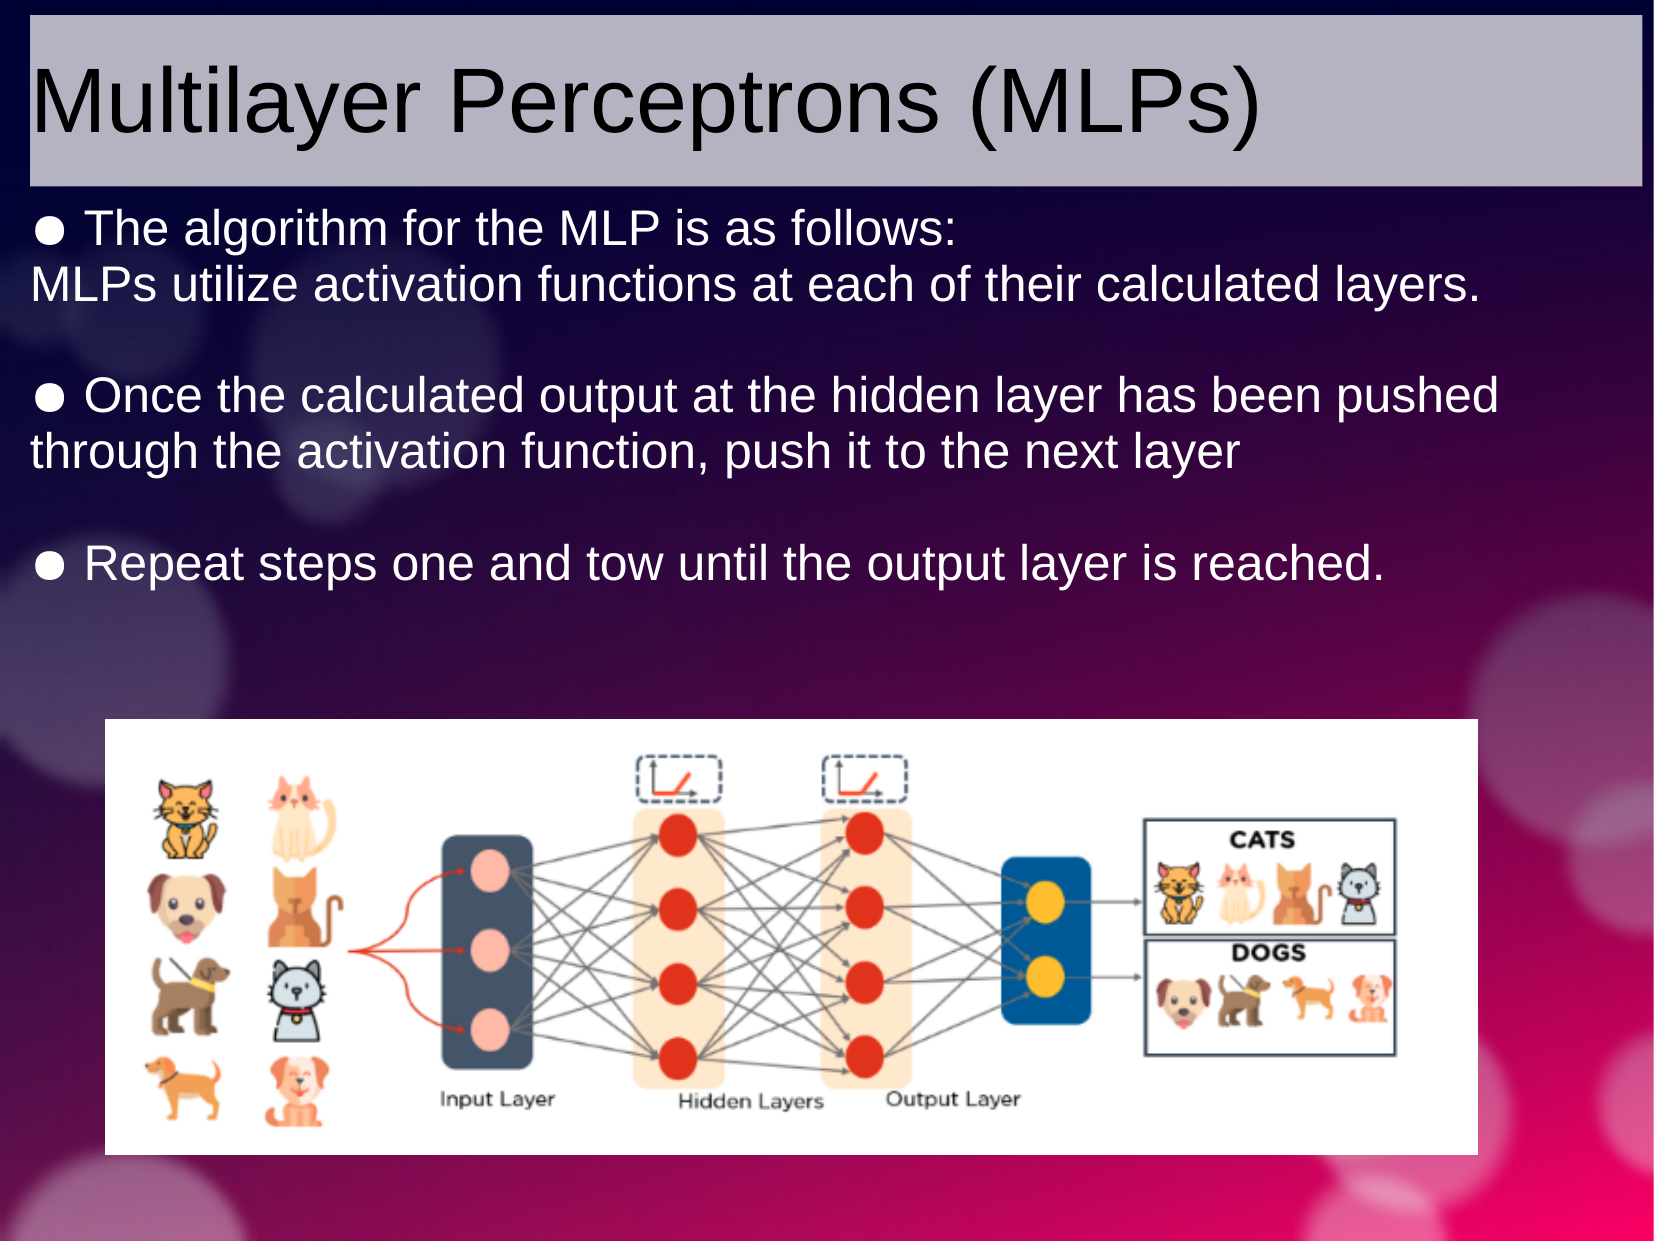

# Multilayer Perceptrons (MLPs)
● The algorithm for the MLP is as follows:
MLPs utilize activation functions at each of their calculated layers.
● Once the calculated output at the hidden layer has been pushed through the activation function, push it to the next layer
● Repeat steps one and tow until the output layer is reached.